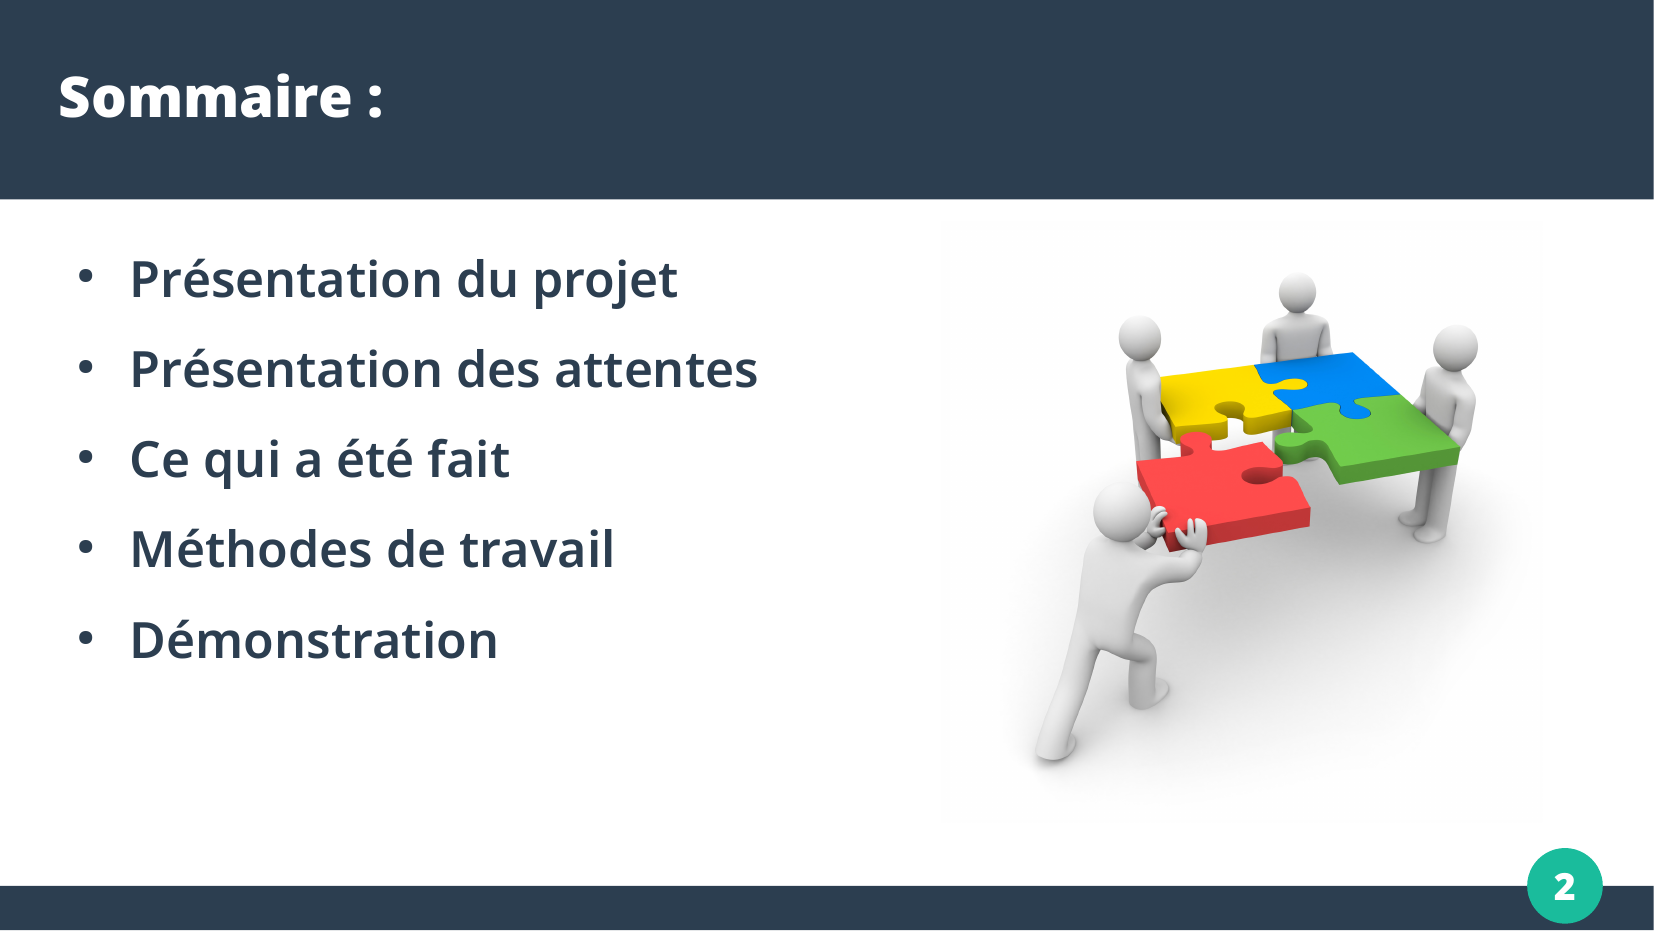

# Sommaire :
Présentation du projet
Présentation des attentes
Ce qui a été fait
Méthodes de travail
Démonstration